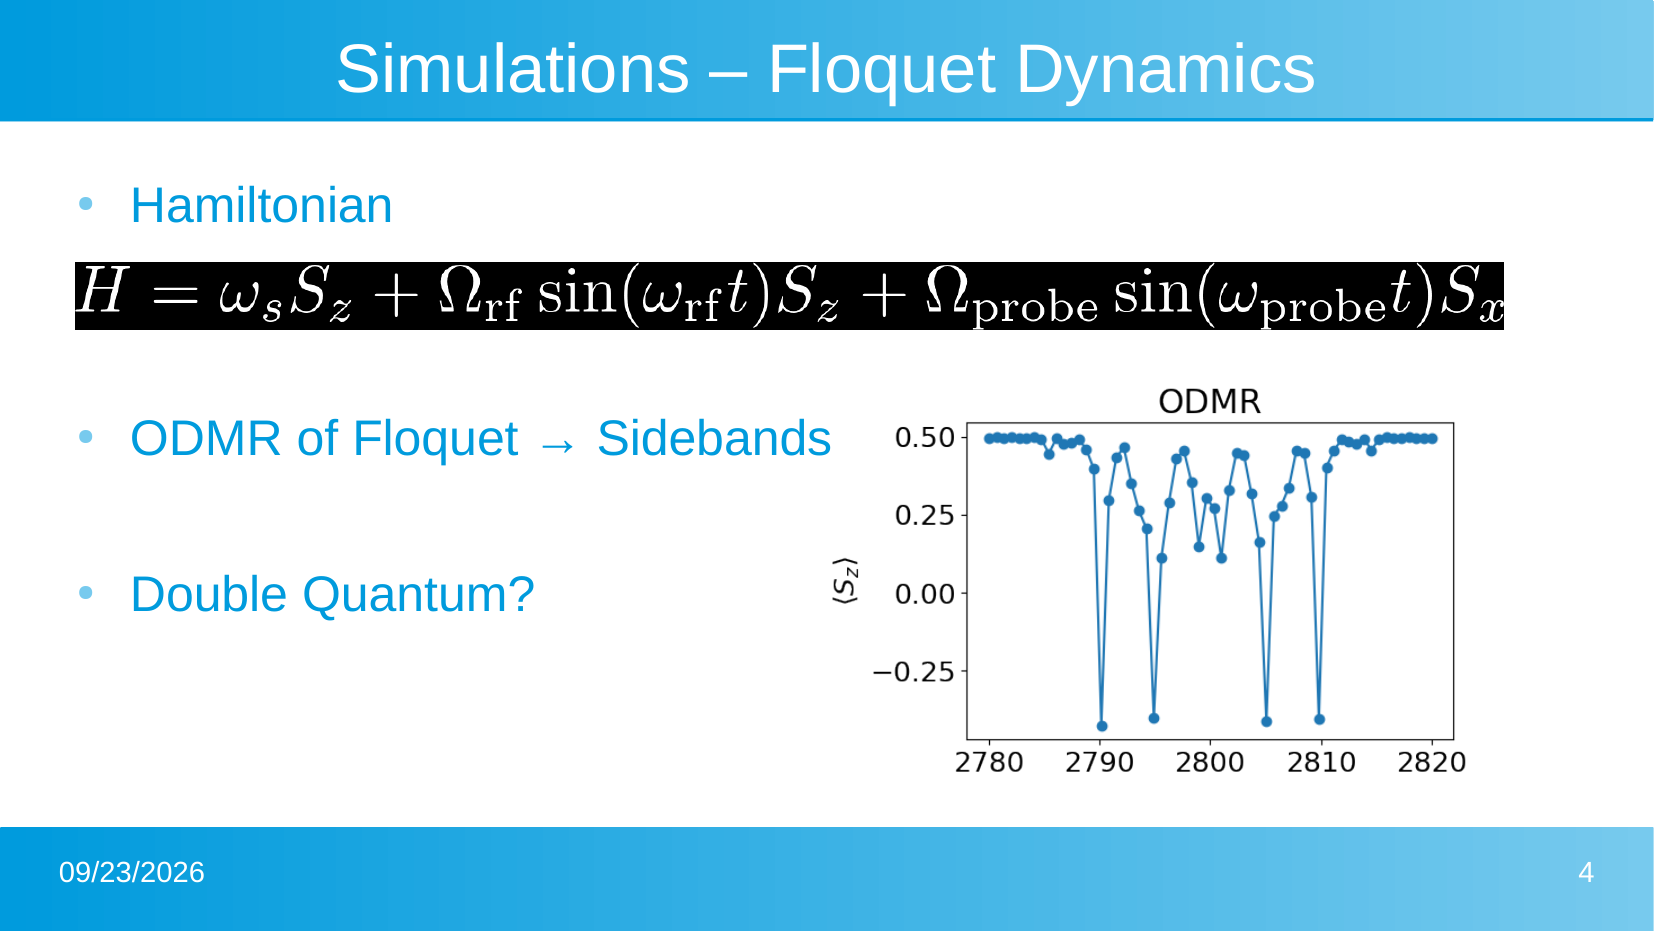

# Simulations – Floquet Dynamics
Hamiltonian
ODMR of Floquet → Sidebands
Double Quantum?
4